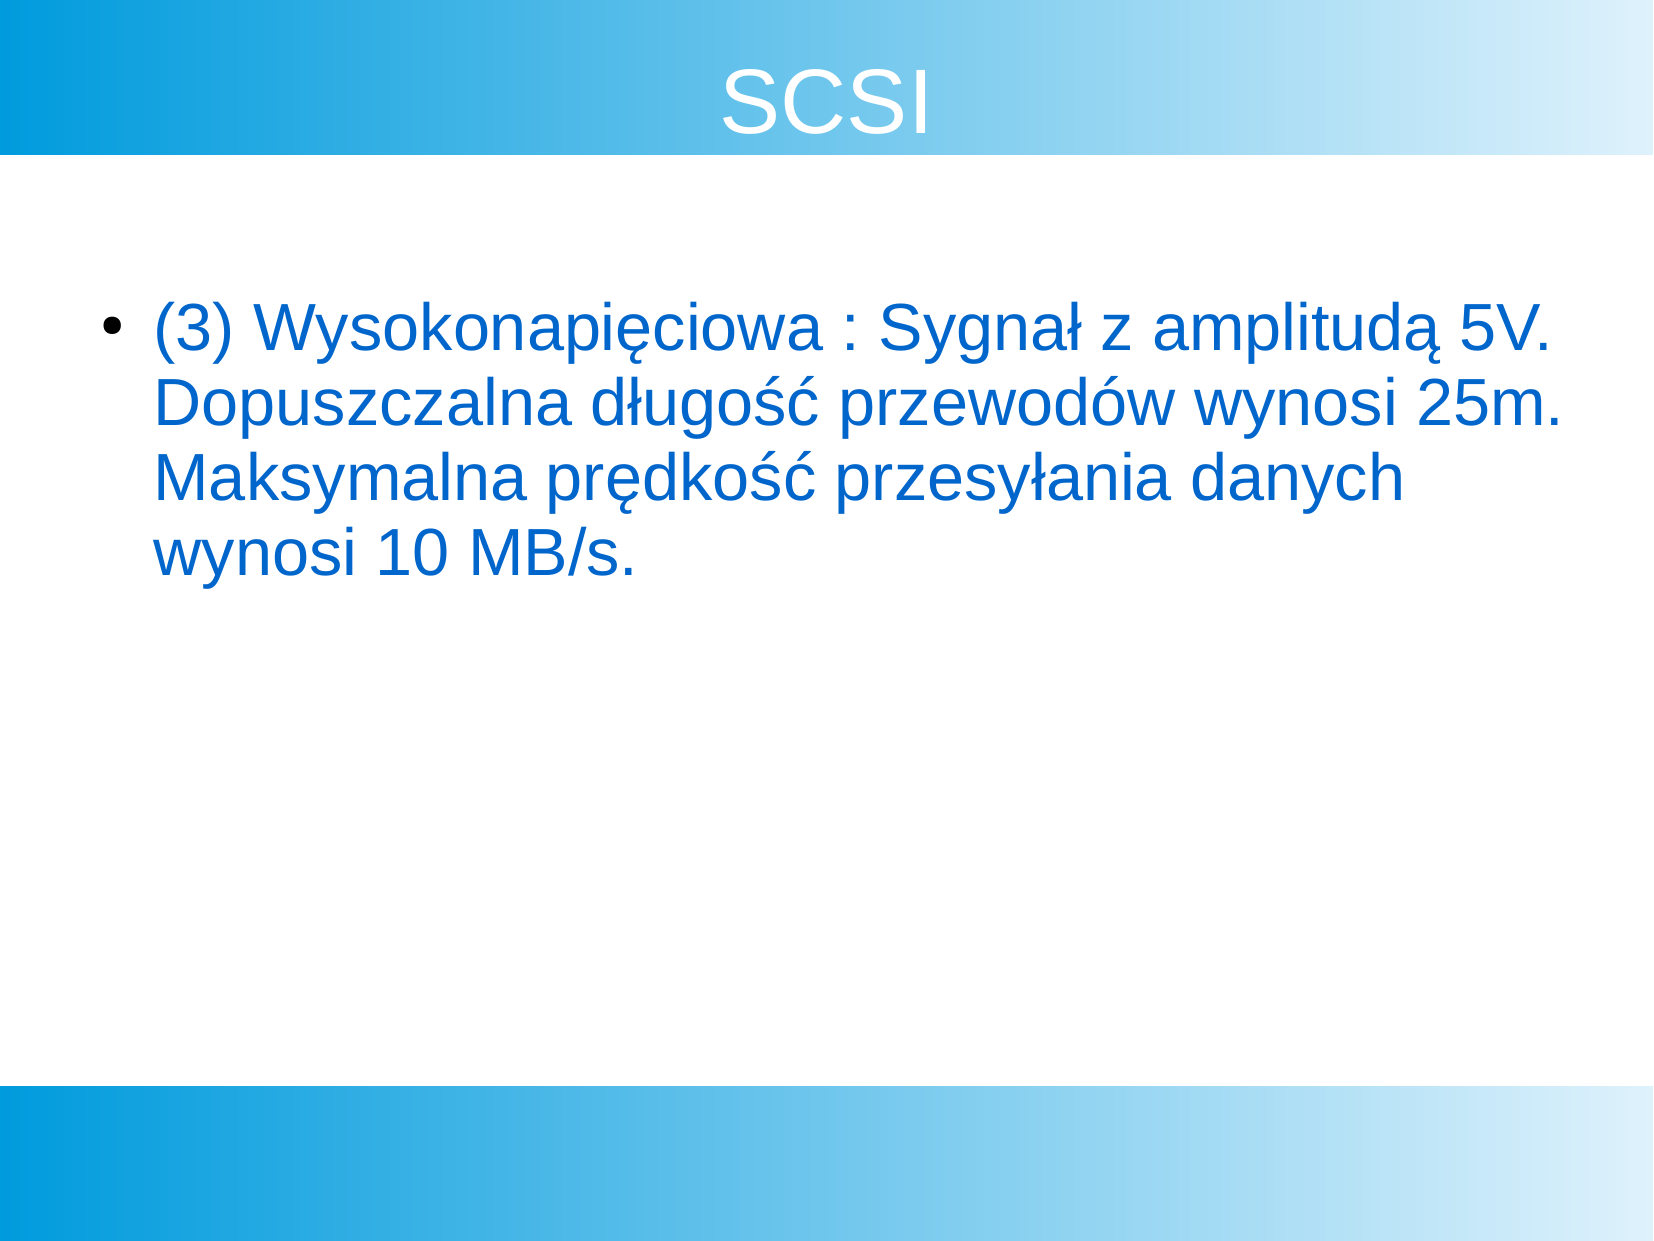

# SCSI
(3) Wysokonapięciowa : Sygnał z amplitudą 5V. Dopuszczalna długość przewodów wynosi 25m.
Maksymalna prędkość przesyłania danych wynosi 10 MB/s.